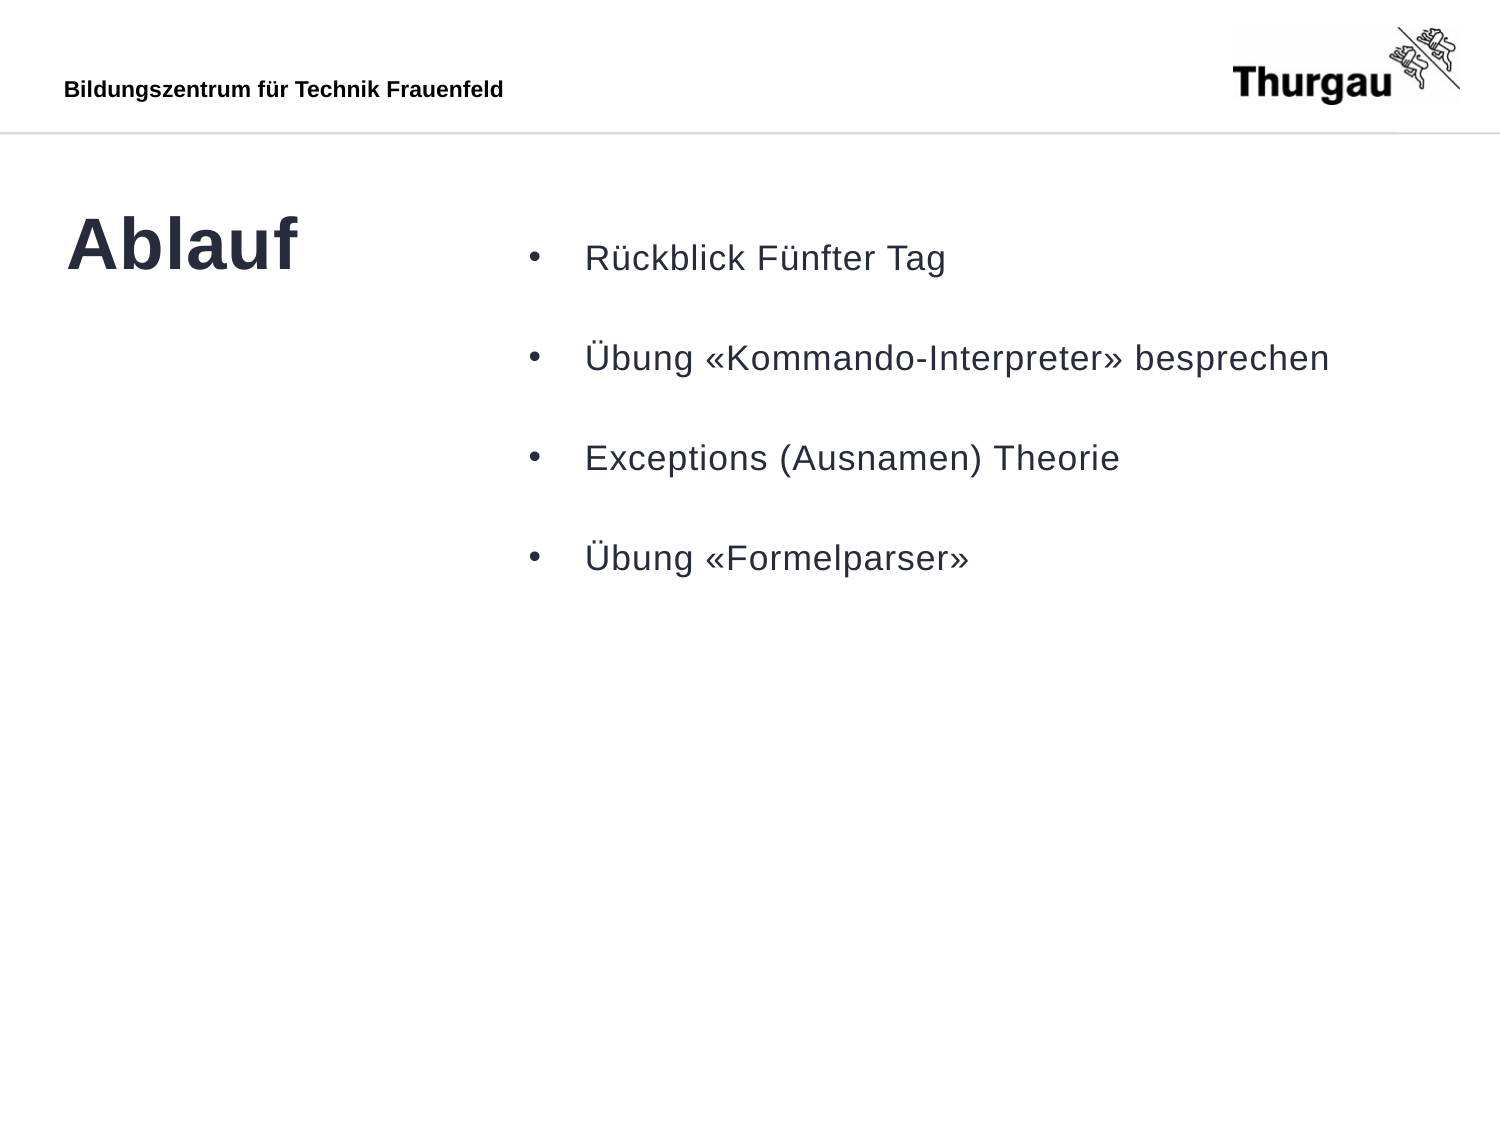

Bildungszentrum für Technik Frauenfeld
Ablauf
Rückblick Fünfter Tag
Übung «Kommando-Interpreter» besprechen
Exceptions (Ausnamen) Theorie
Übung «Formelparser»